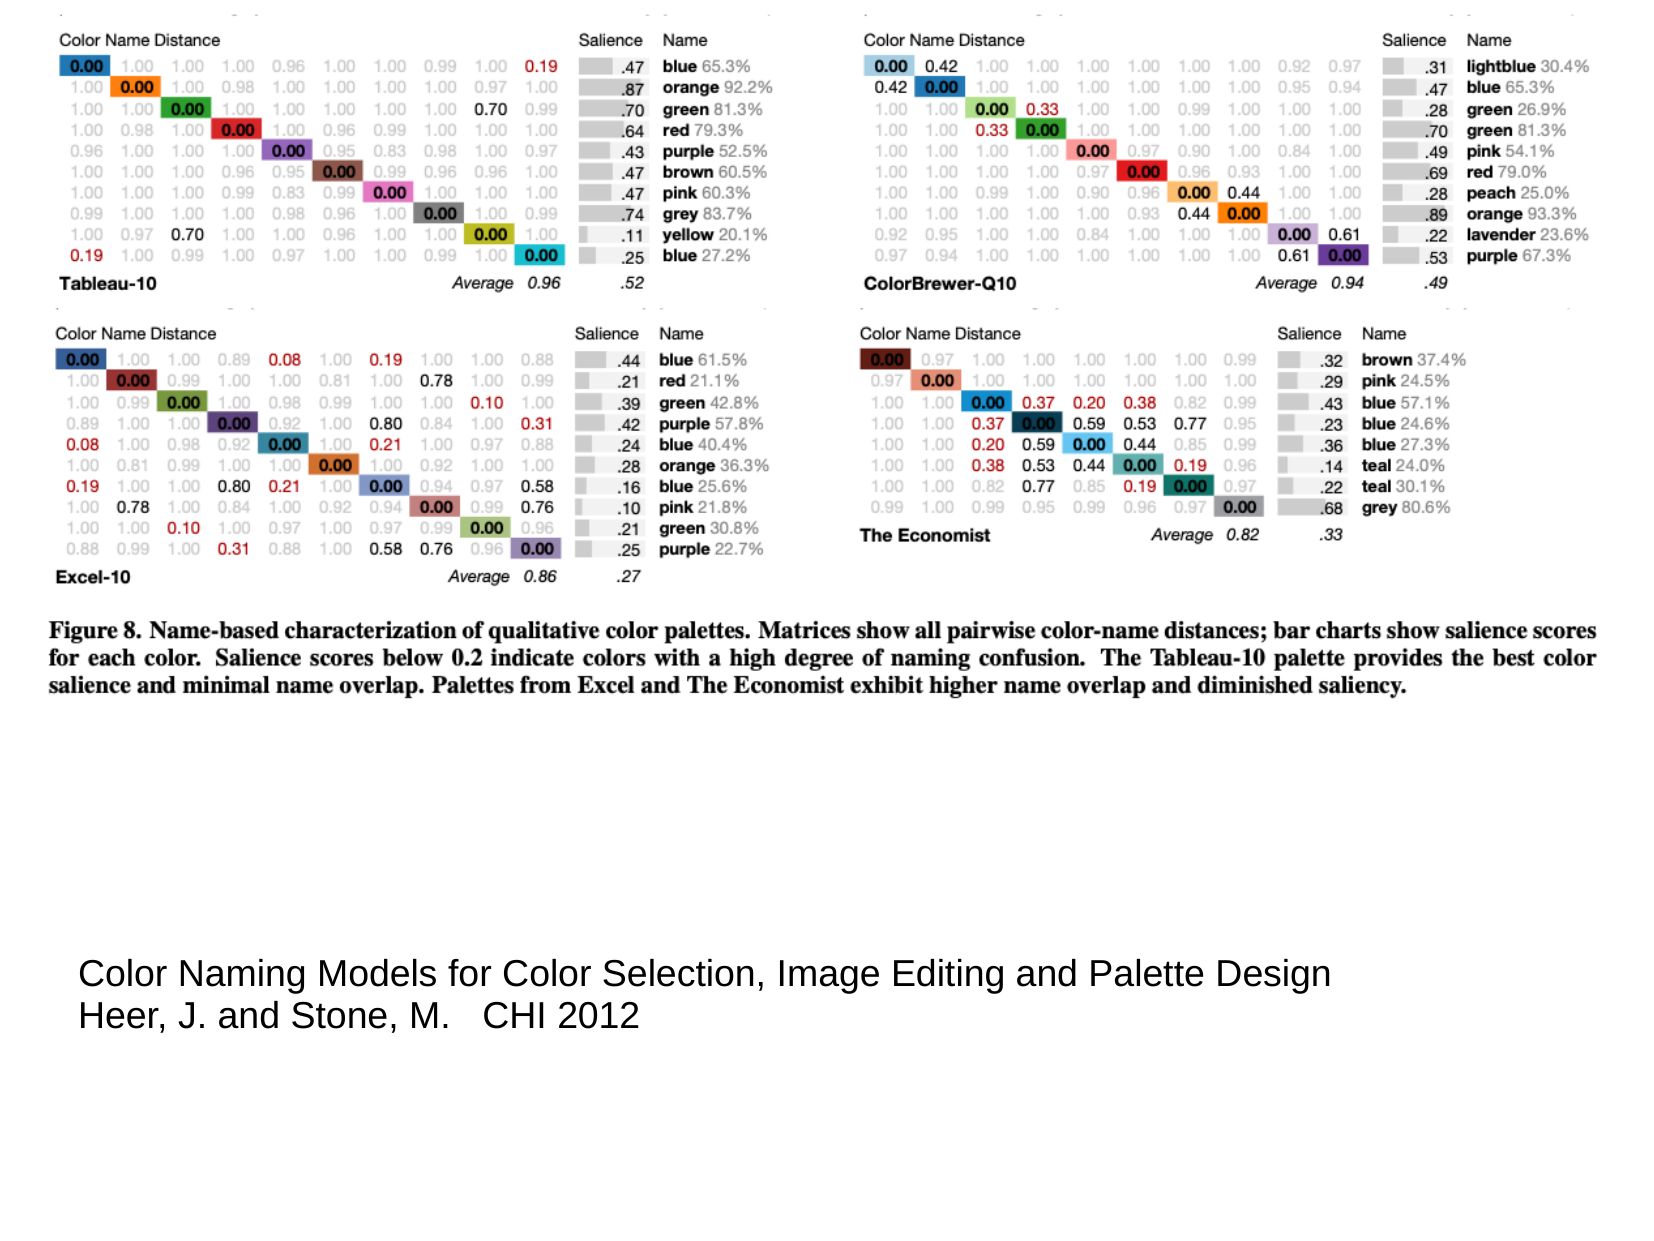

#
Color Naming Models for Color Selection, Image Editing and Palette Design
Heer, J. and Stone, M. CHI 2012